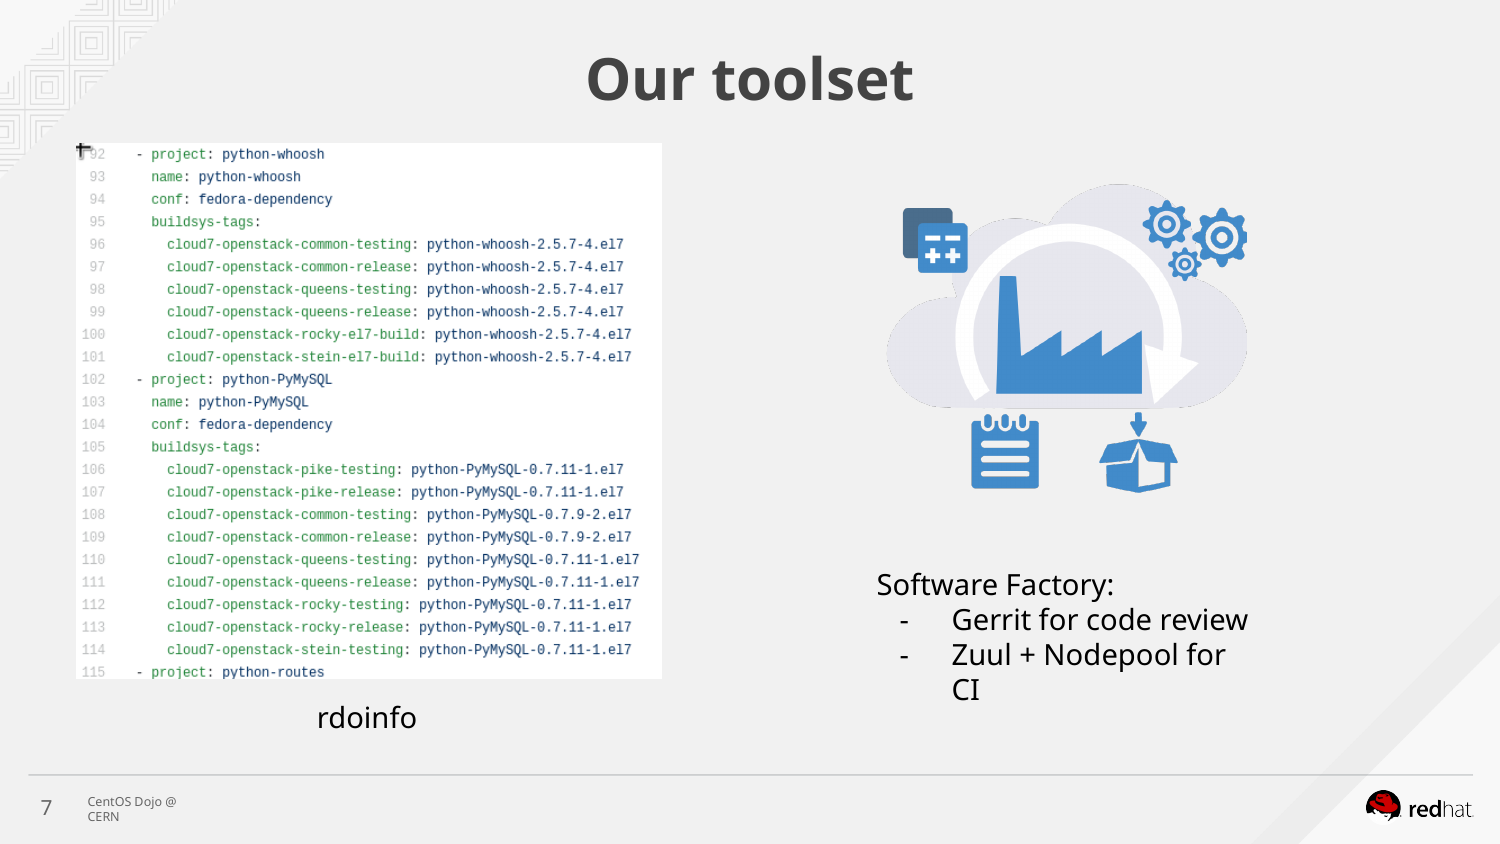

# Our toolset
Software Factory:
Gerrit for code review
Zuul + Nodepool for CI
rdoinfo